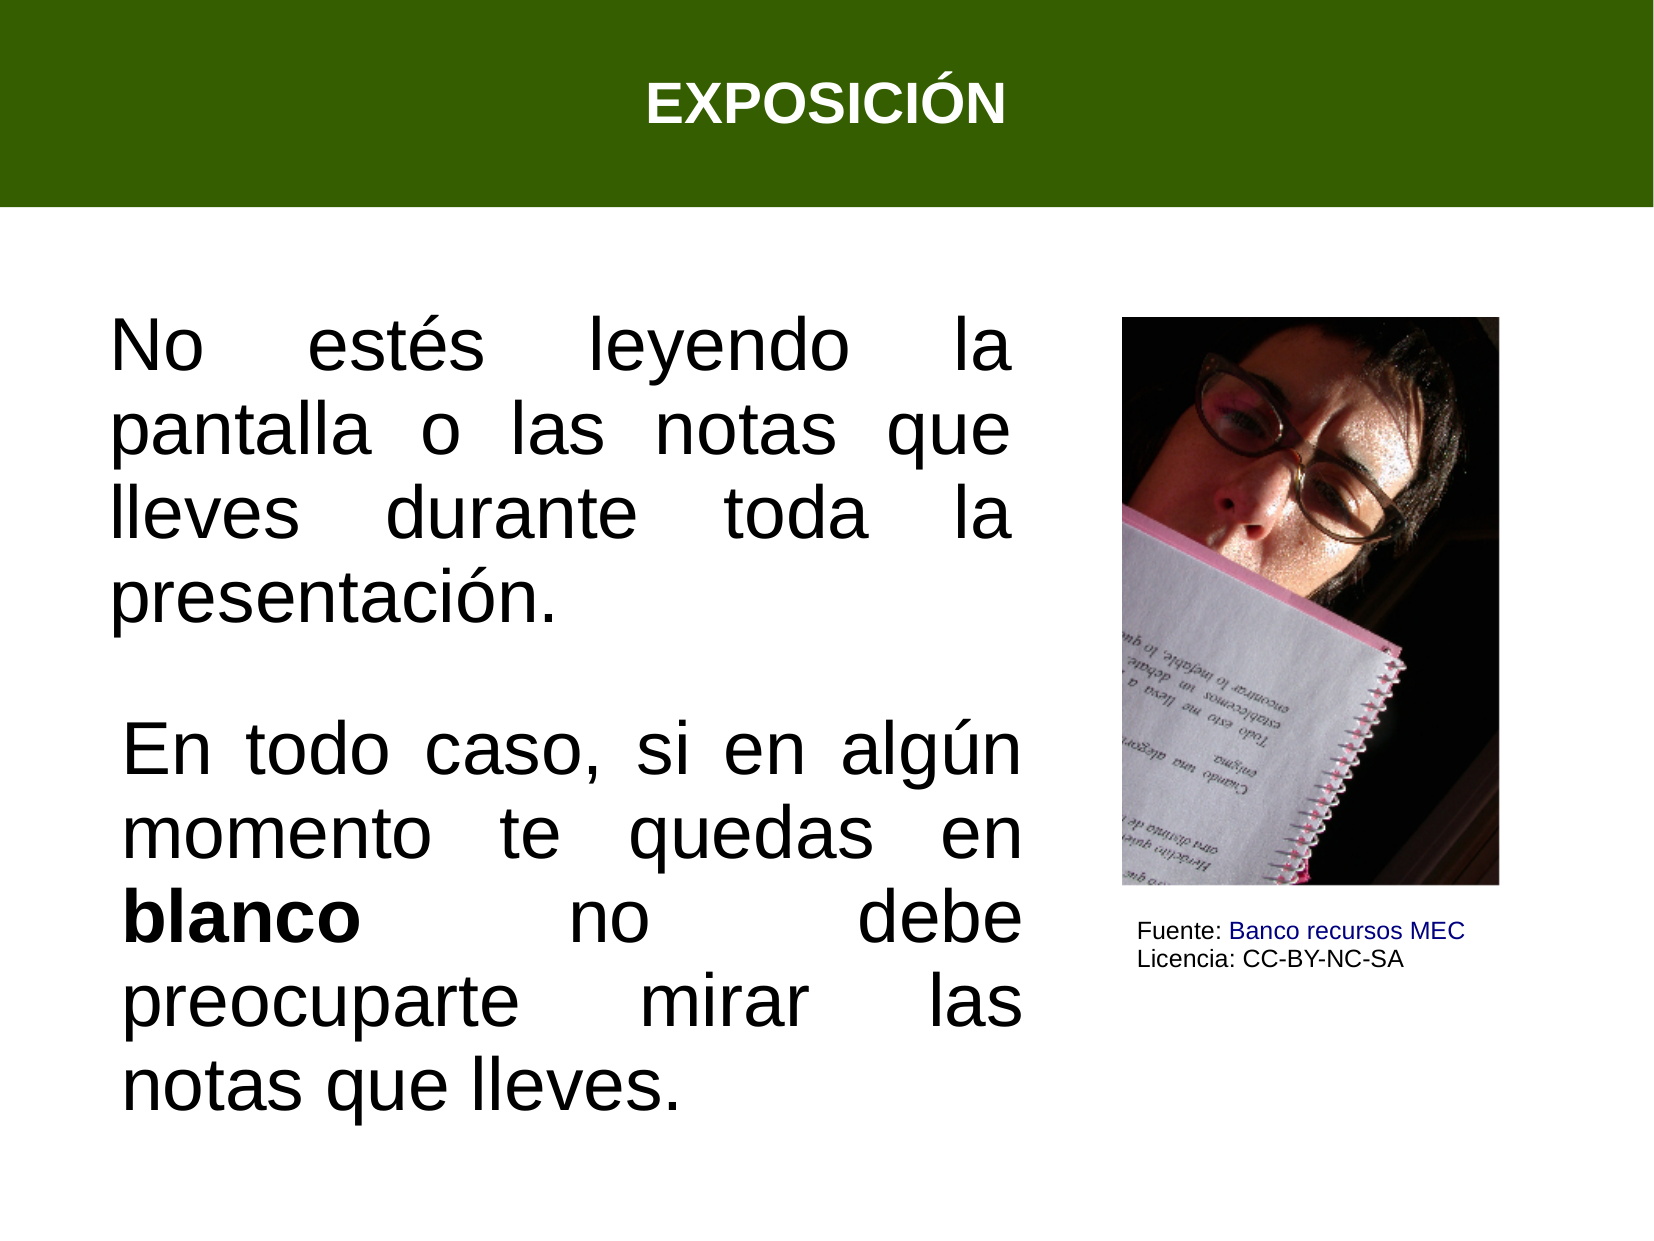

# EXPOSICIÓN
No estés leyendo la pantalla o las notas que lleves durante toda la presentación.
En todo caso, si en algún momento te quedas en blanco no debe preocuparte mirar las notas que lleves.
Fuente: Banco recursos MEC
Licencia: CC-BY-NC-SA